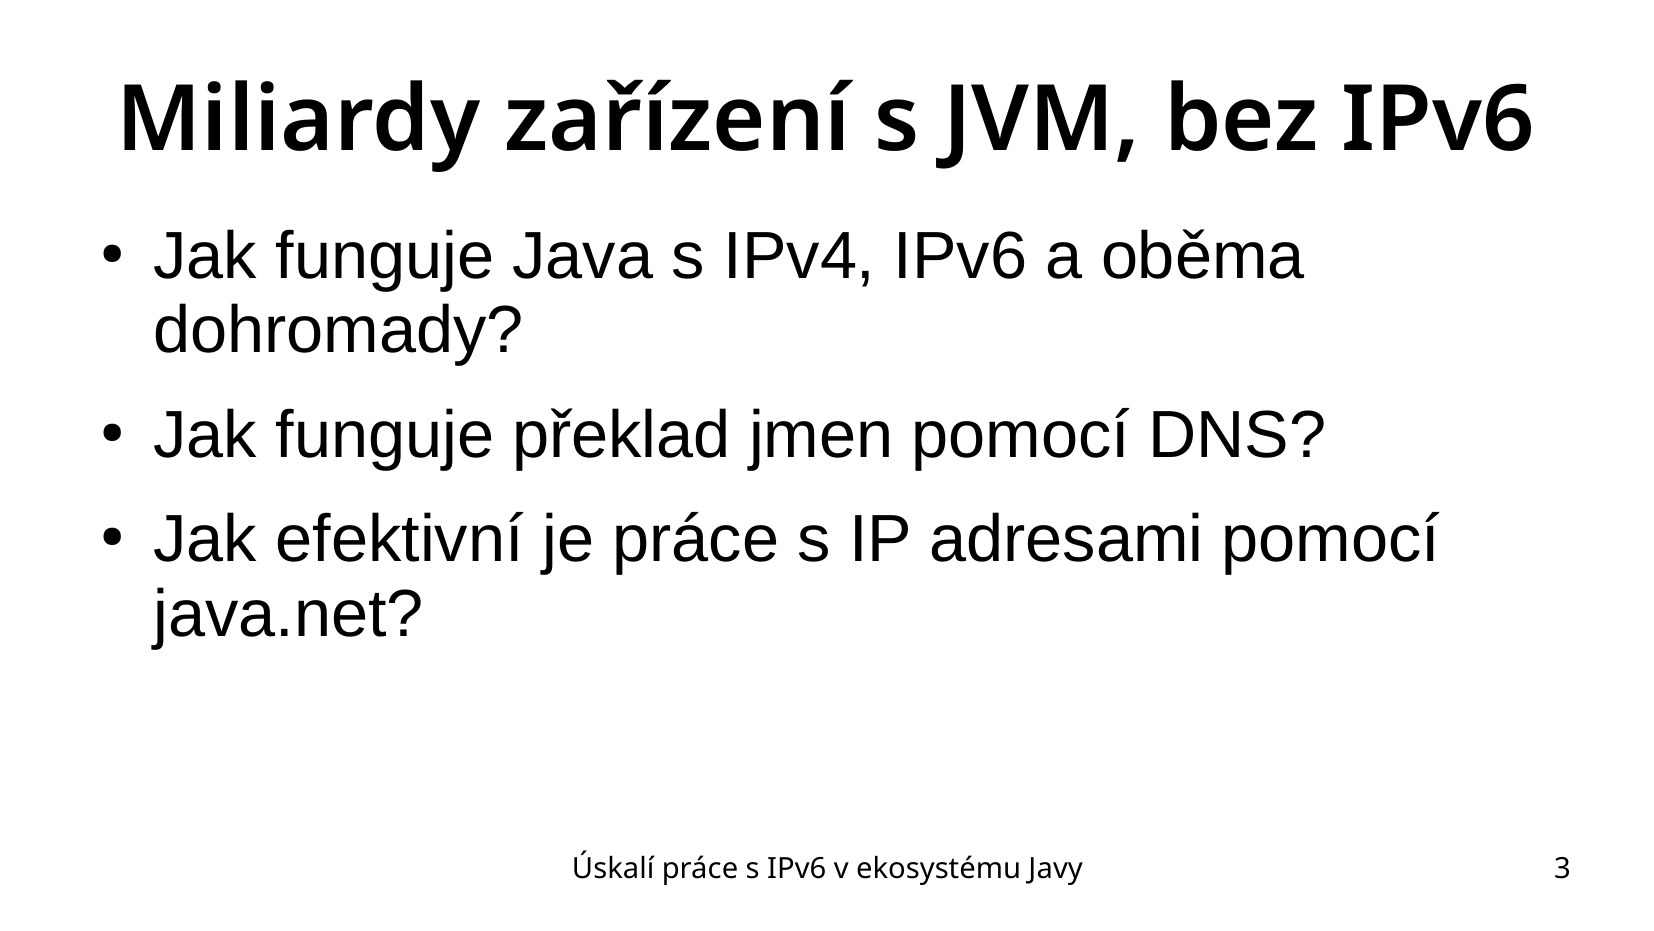

# Miliardy zařízení s JVM, bez IPv6
Jak funguje Java s IPv4, IPv6 a oběma dohromady?
Jak funguje překlad jmen pomocí DNS?
Jak efektivní je práce s IP adresami pomocí java.net?
Úskalí práce s IPv6 v ekosystému Javy
3